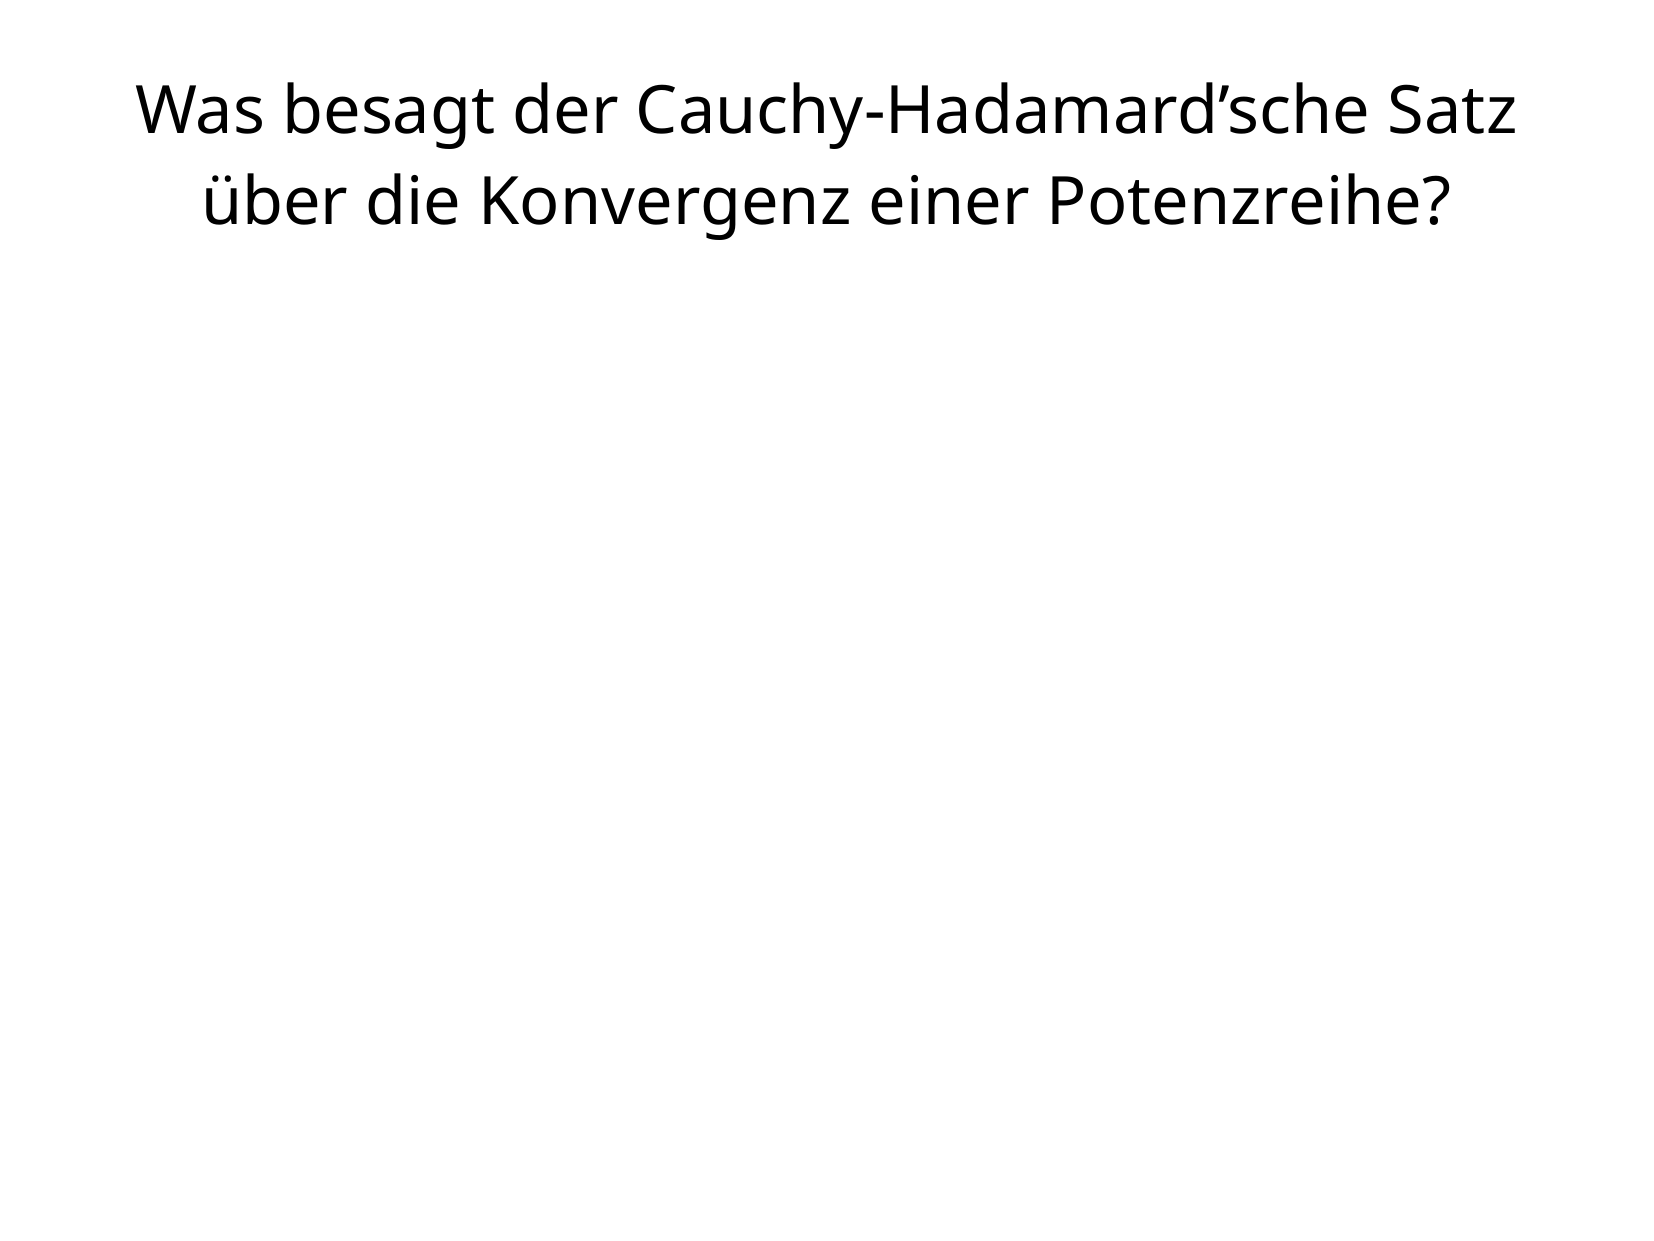

# Was besagt der Cauchy-Hadamard’sche Satz über die Konvergenz einer Potenzreihe?